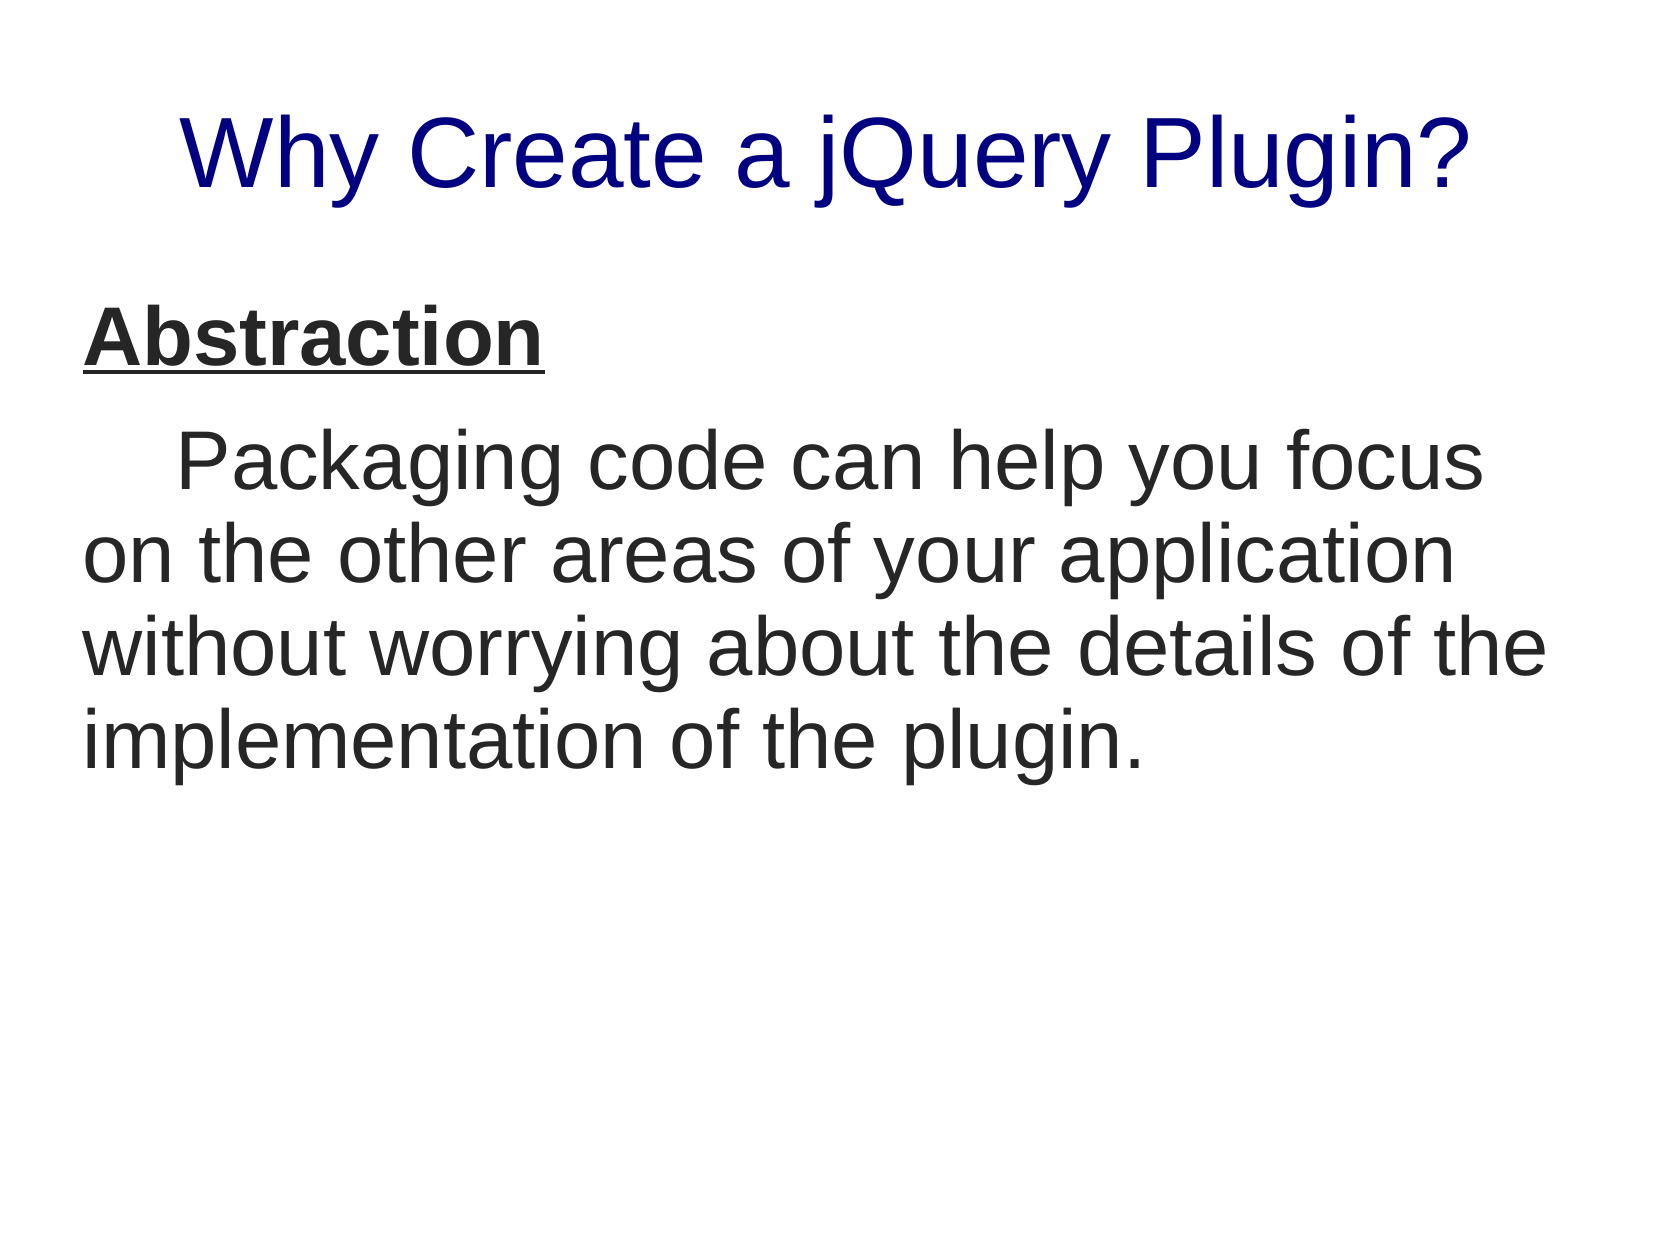

# Why Create a jQuery Plugin?
Abstraction
 Packaging code can help you focus on the other areas of your application without worrying about the details of the implementation of the plugin.